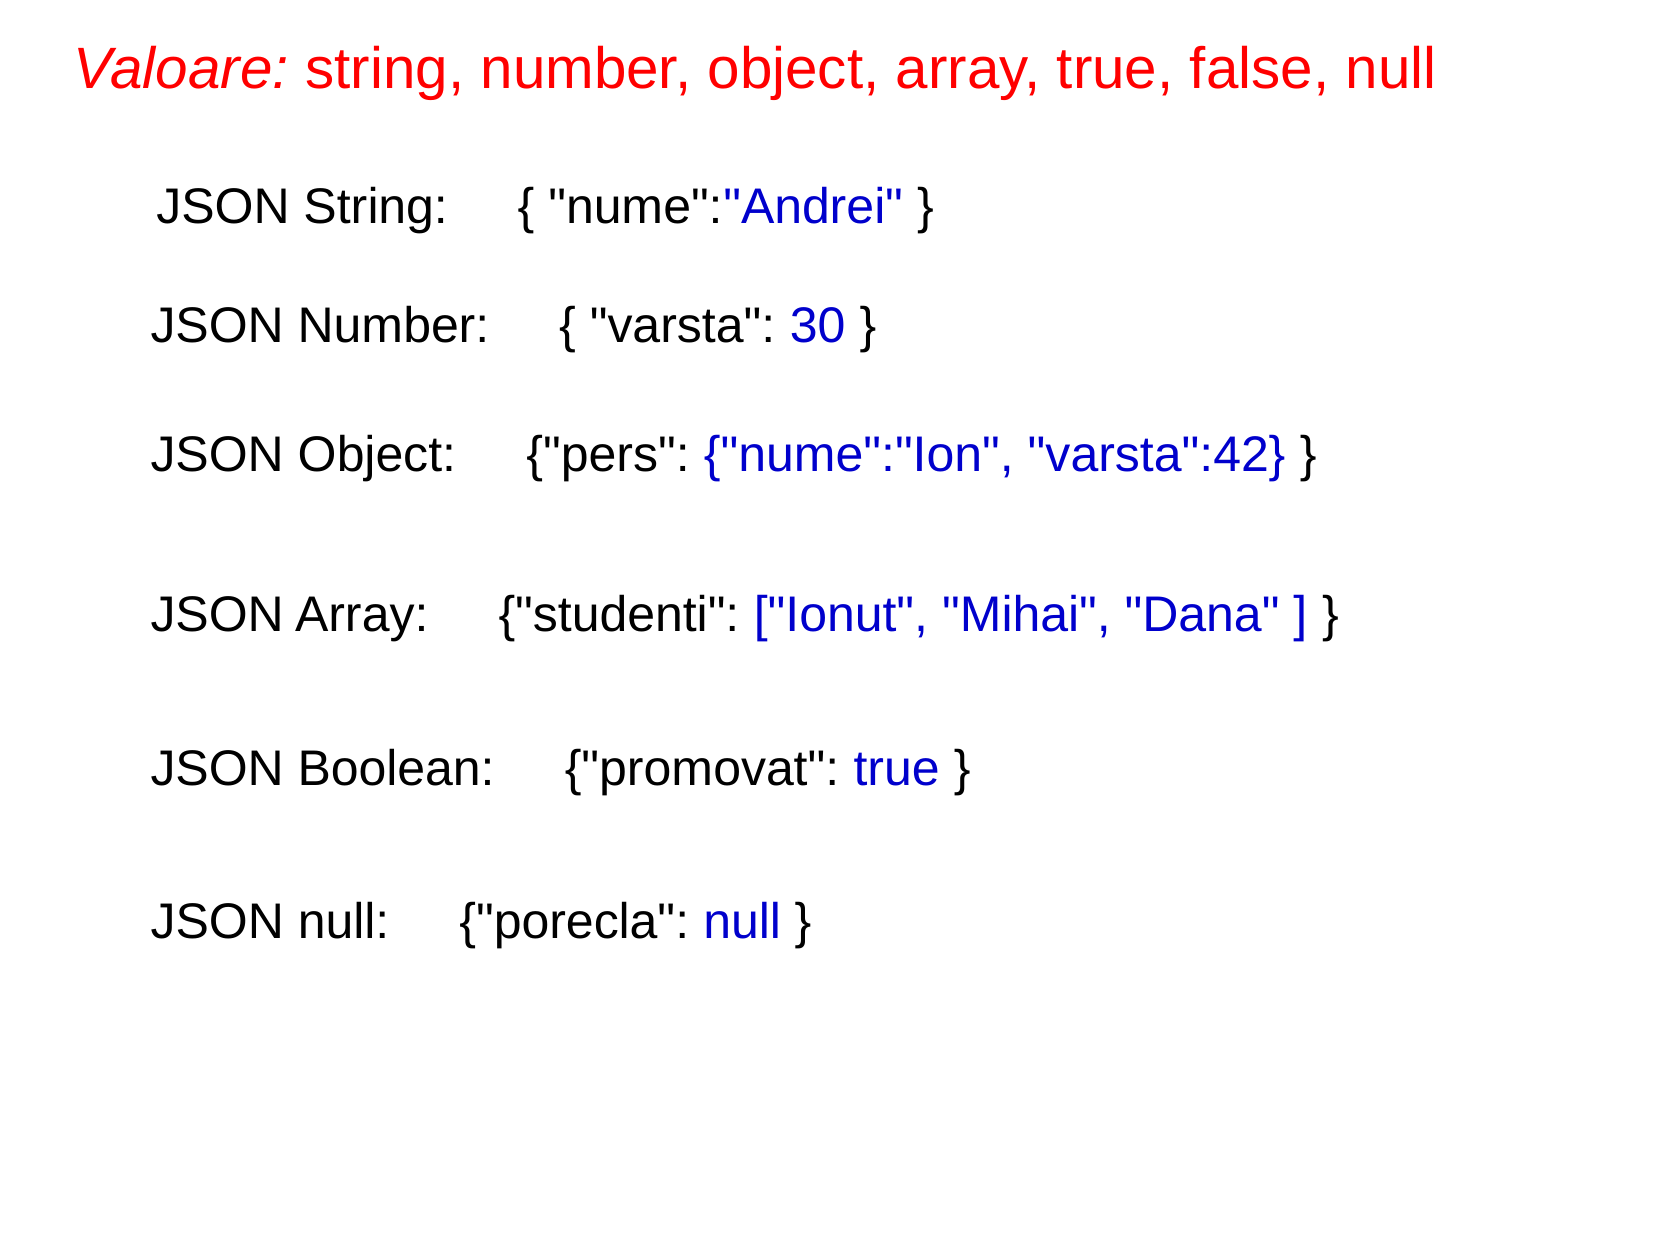

Valoare: string, number, object, array, true, false, null
JSON String: { "nume":"Andrei" }
JSON Number: { "varsta": 30 }
JSON Object: {"pers": {"nume":"Ion", "varsta":42} }
JSON Array: {"studenti": ["Ionut", "Mihai", "Dana" ] }
JSON Boolean: {"promovat": true }
JSON null: {"porecla": null }